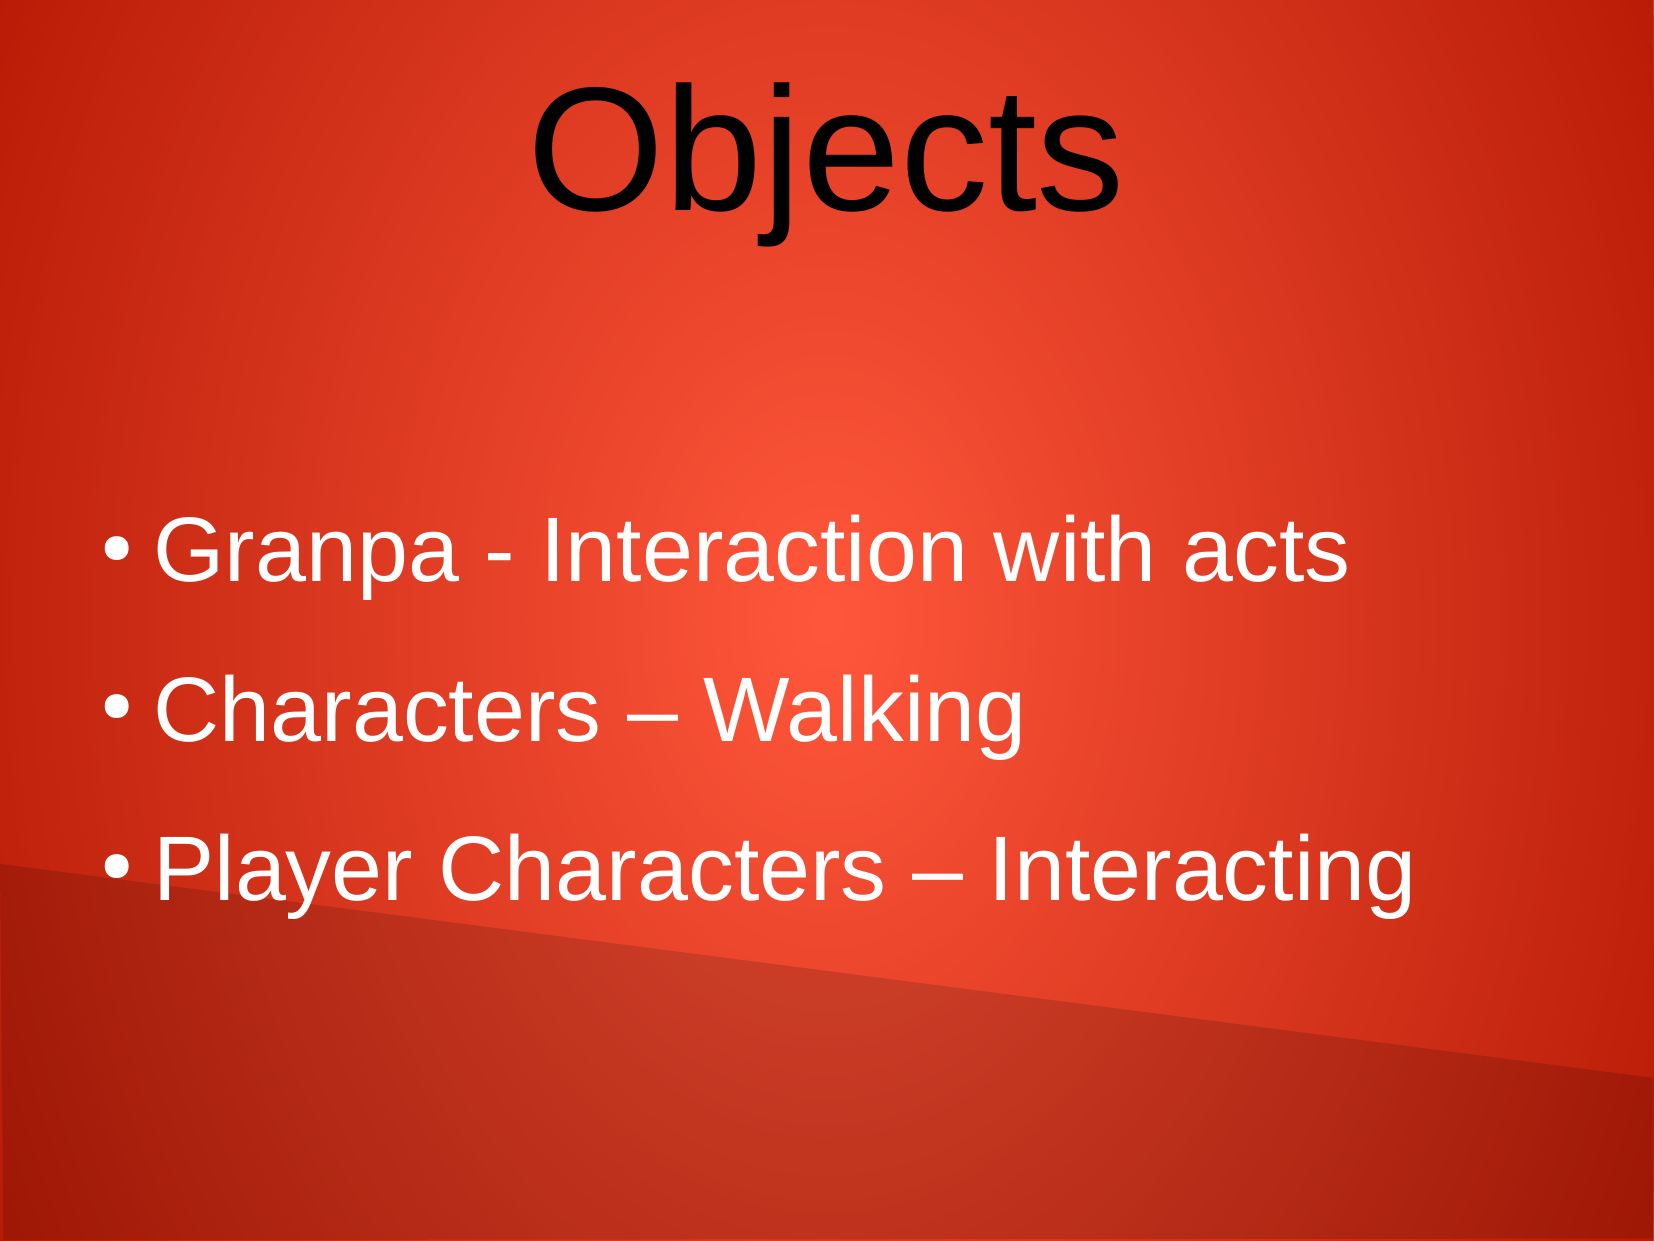

# Objects
Granpa - Interaction with acts
Characters – Walking
Player Characters – Interacting